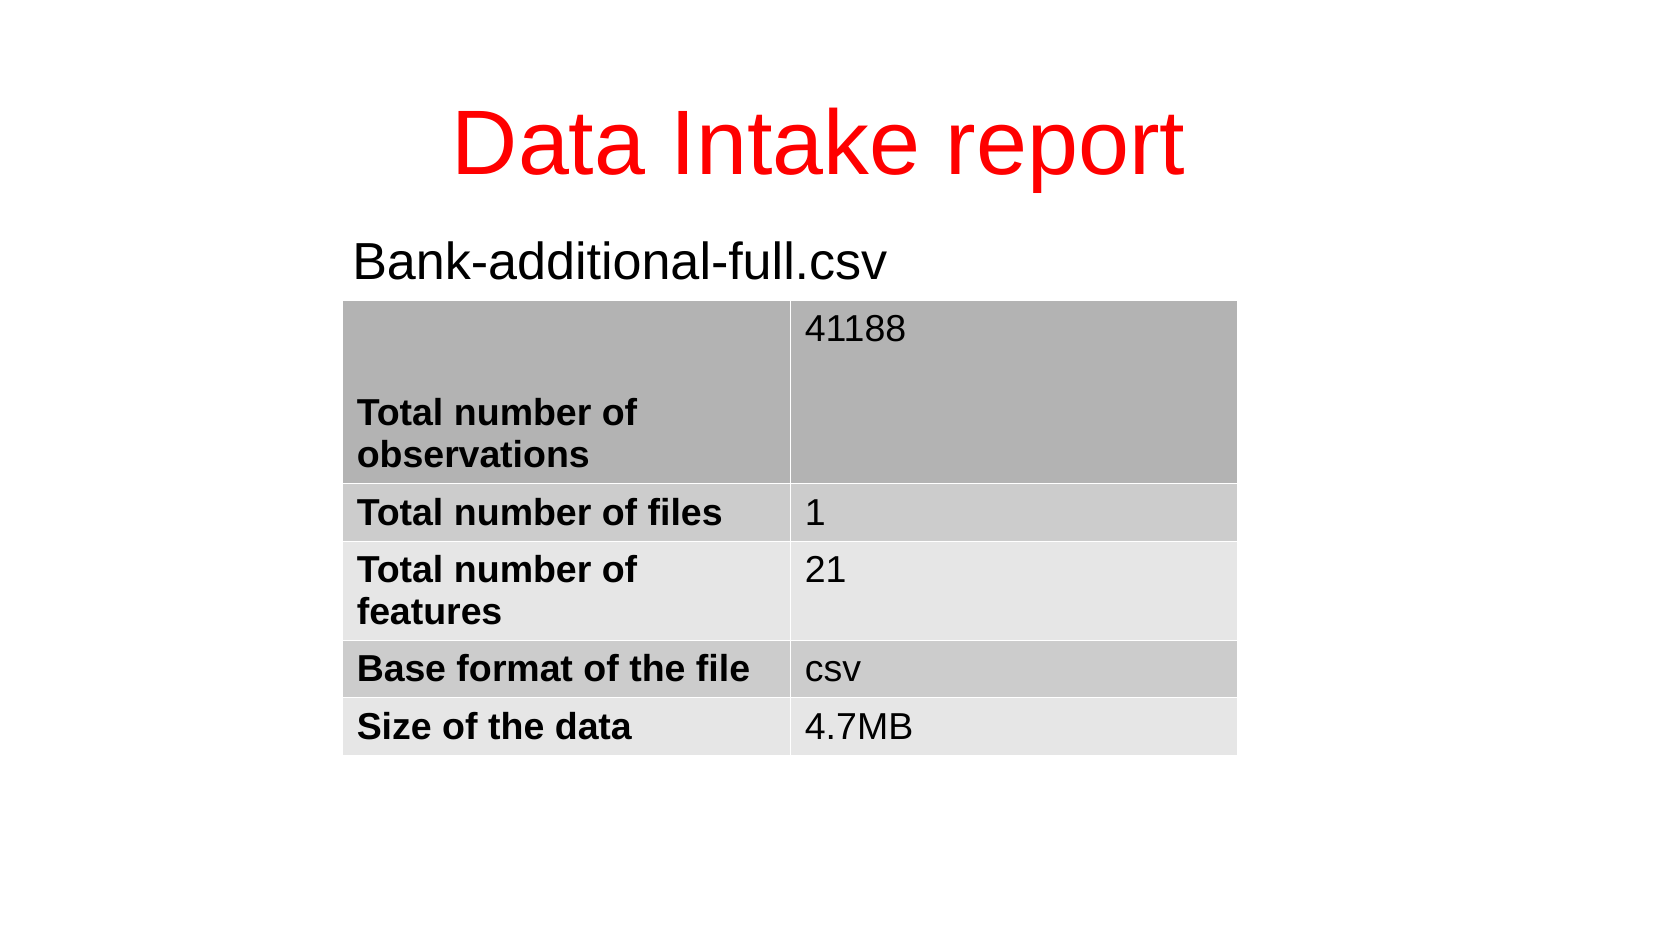

# Data Intake report
Bank-additional-full.csv
| Total number of observations | 41188 |
| --- | --- |
| Total number of files | 1 |
| Total number of features | 21 |
| Base format of the file | csv |
| Size of the data | 4.7MB |